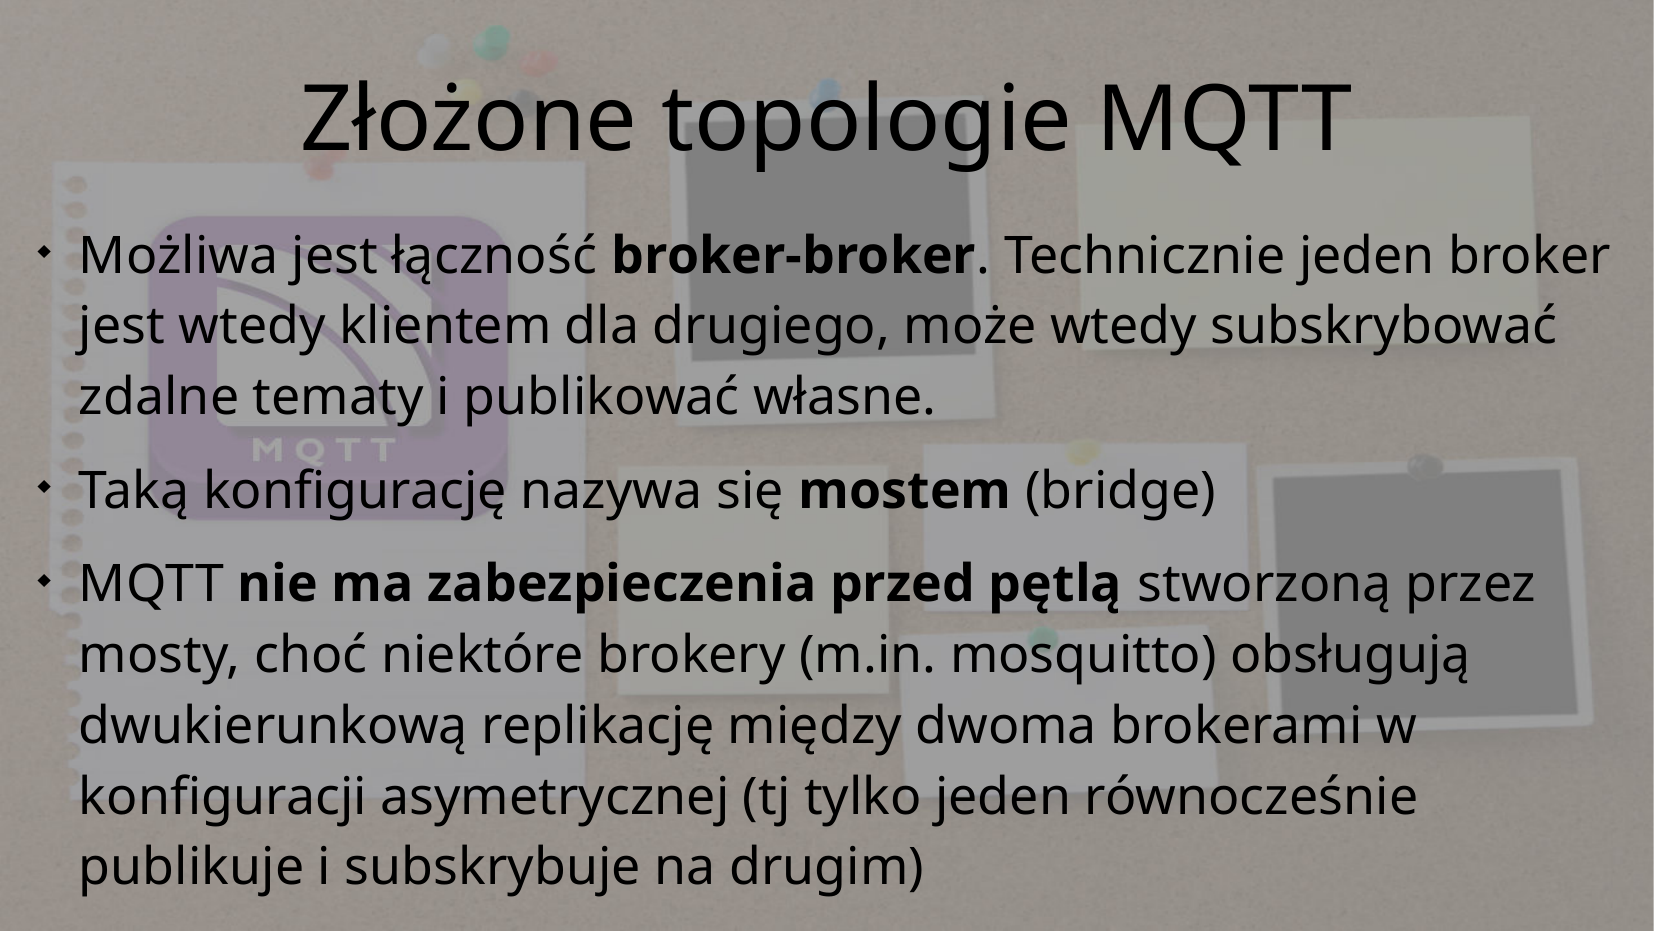

# Złożone topologie MQTT
Możliwa jest łączność broker-broker. Technicznie jeden broker jest wtedy klientem dla drugiego, może wtedy subskrybować zdalne tematy i publikować własne.
Taką konfigurację nazywa się mostem (bridge)
MQTT nie ma zabezpieczenia przed pętlą stworzoną przez mosty, choć niektóre brokery (m.in. mosquitto) obsługują dwukierunkową replikację między dwoma brokerami w konfiguracji asymetrycznej (tj tylko jeden równocześnie publikuje i subskrybuje na drugim)